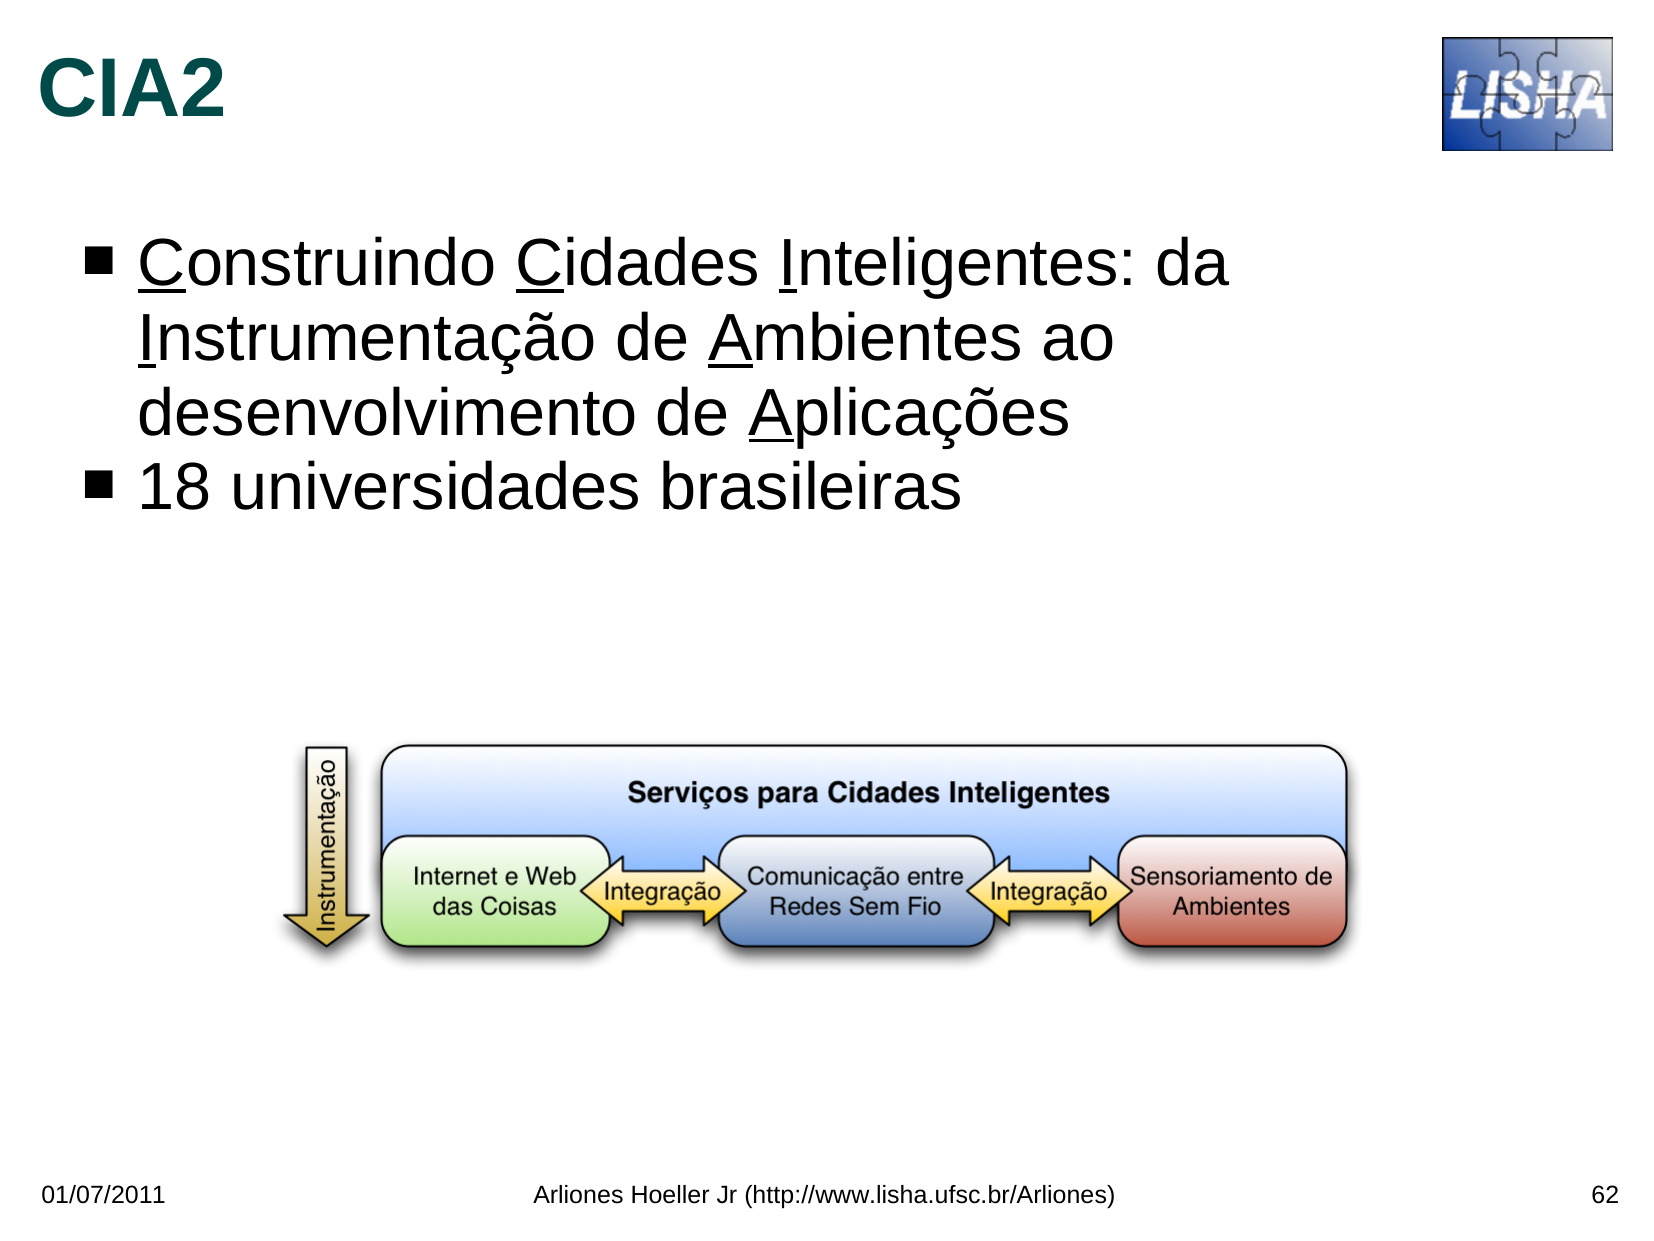

# CIA2
Construindo Cidades Inteligentes: da Instrumentação de Ambientes ao desenvolvimento de Aplicações
18 universidades brasileiras